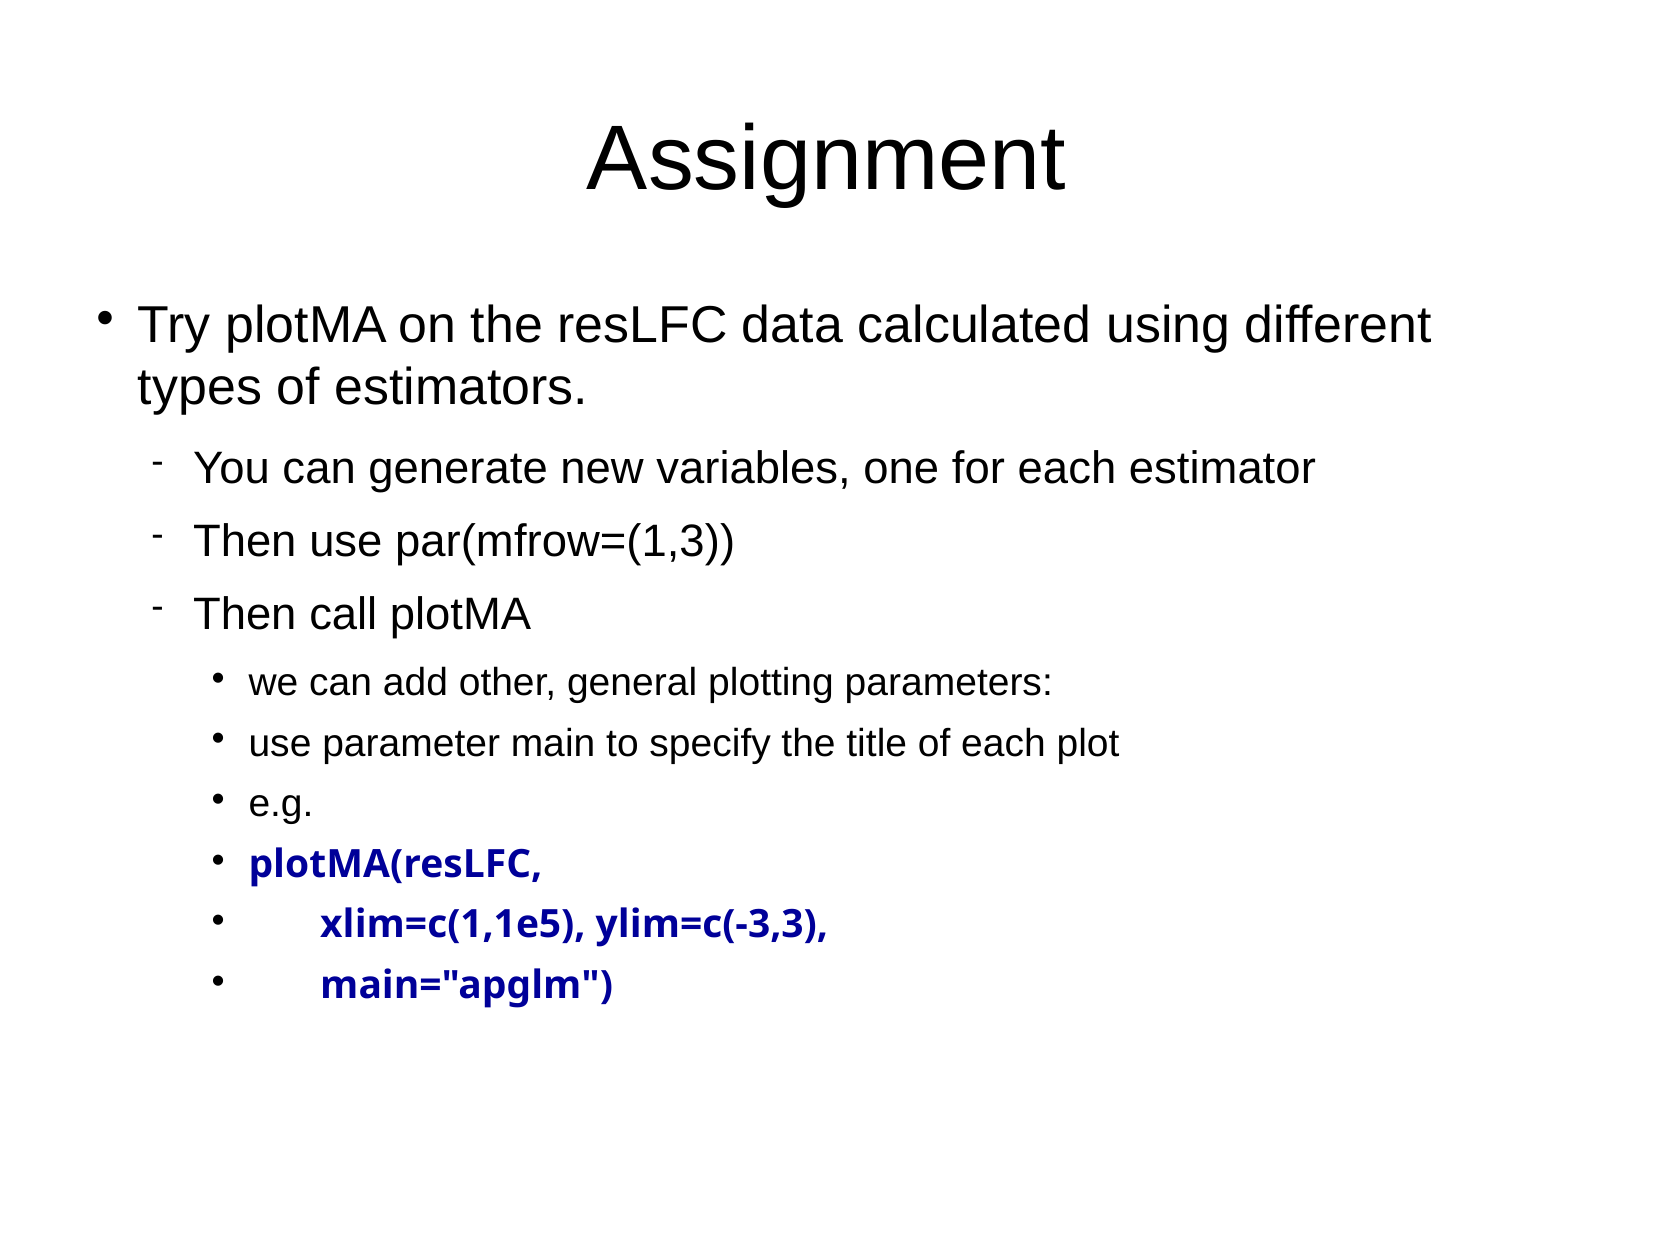

Assignment
Try plotMA on the resLFC data calculated using different types of estimators.
You can generate new variables, one for each estimator
Then use par(mfrow=(1,3))
Then call plotMA
we can add other, general plotting parameters:
use parameter main to specify the title of each plot
e.g.
plotMA(resLFC,
 xlim=c(1,1e5), ylim=c(-3,3),
 main="apglm")